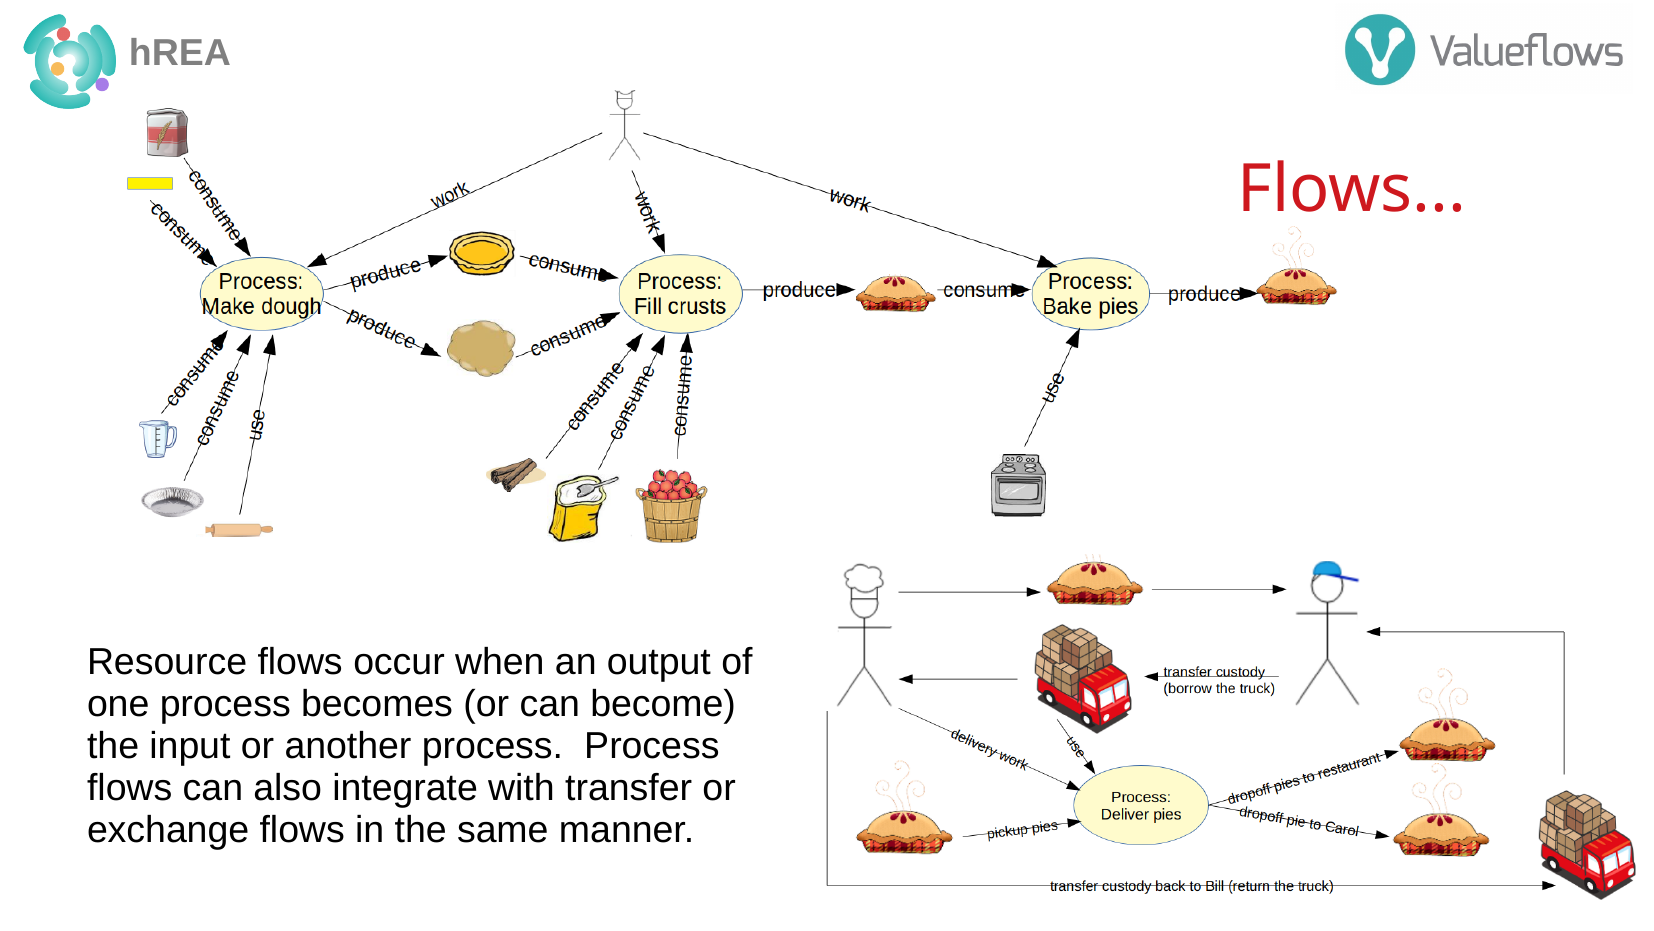

hREA
Flows...
Resource flows occur when an output of one process becomes (or can become) the input or another process. Process flows can also integrate with transfer or exchange flows in the same manner.